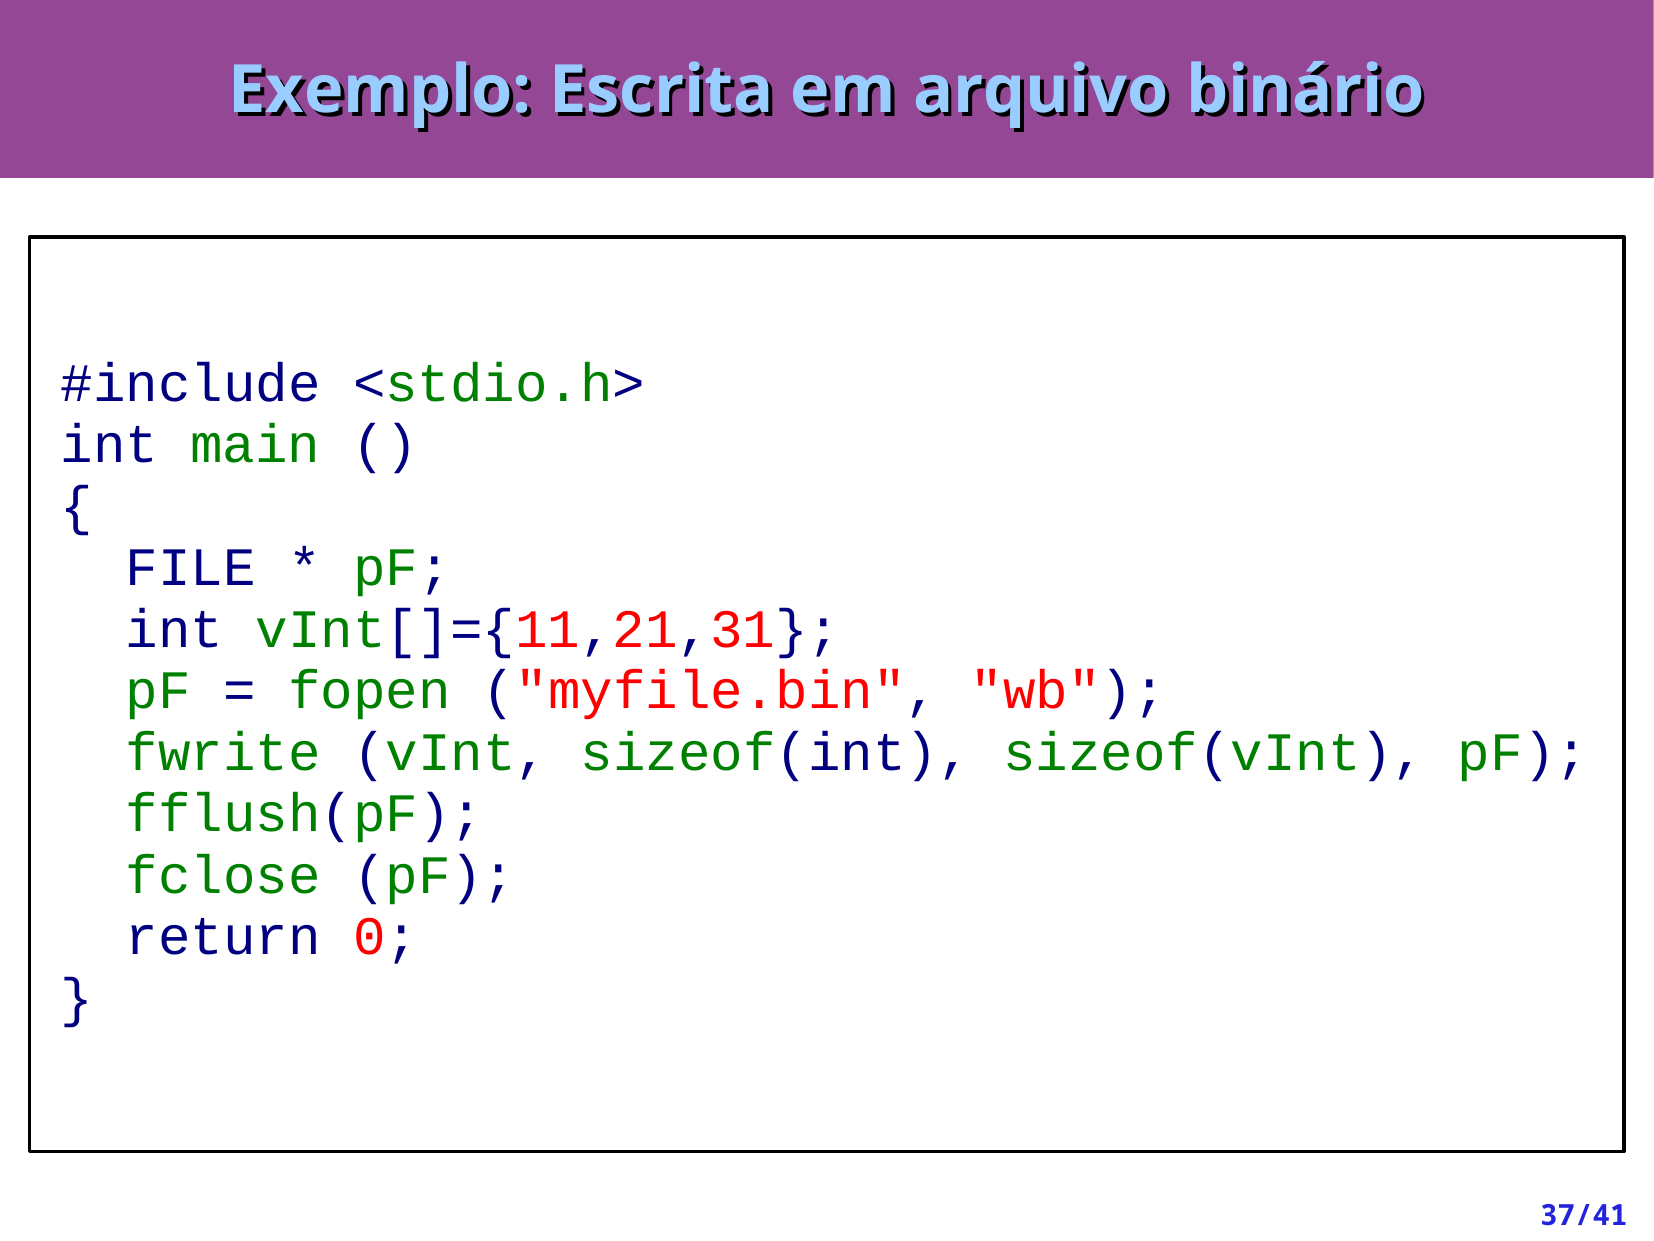

# Exemplo: Escrita em arquivo binário
#include <stdio.h>
int main ()
{
 FILE * pF;
 int vInt[]={11,21,31};
 pF = fopen ("myfile.bin", "wb");
 fwrite (vInt, sizeof(int), sizeof(vInt), pF);
 fflush(pF);
 fclose (pF);
 return 0;
}
37